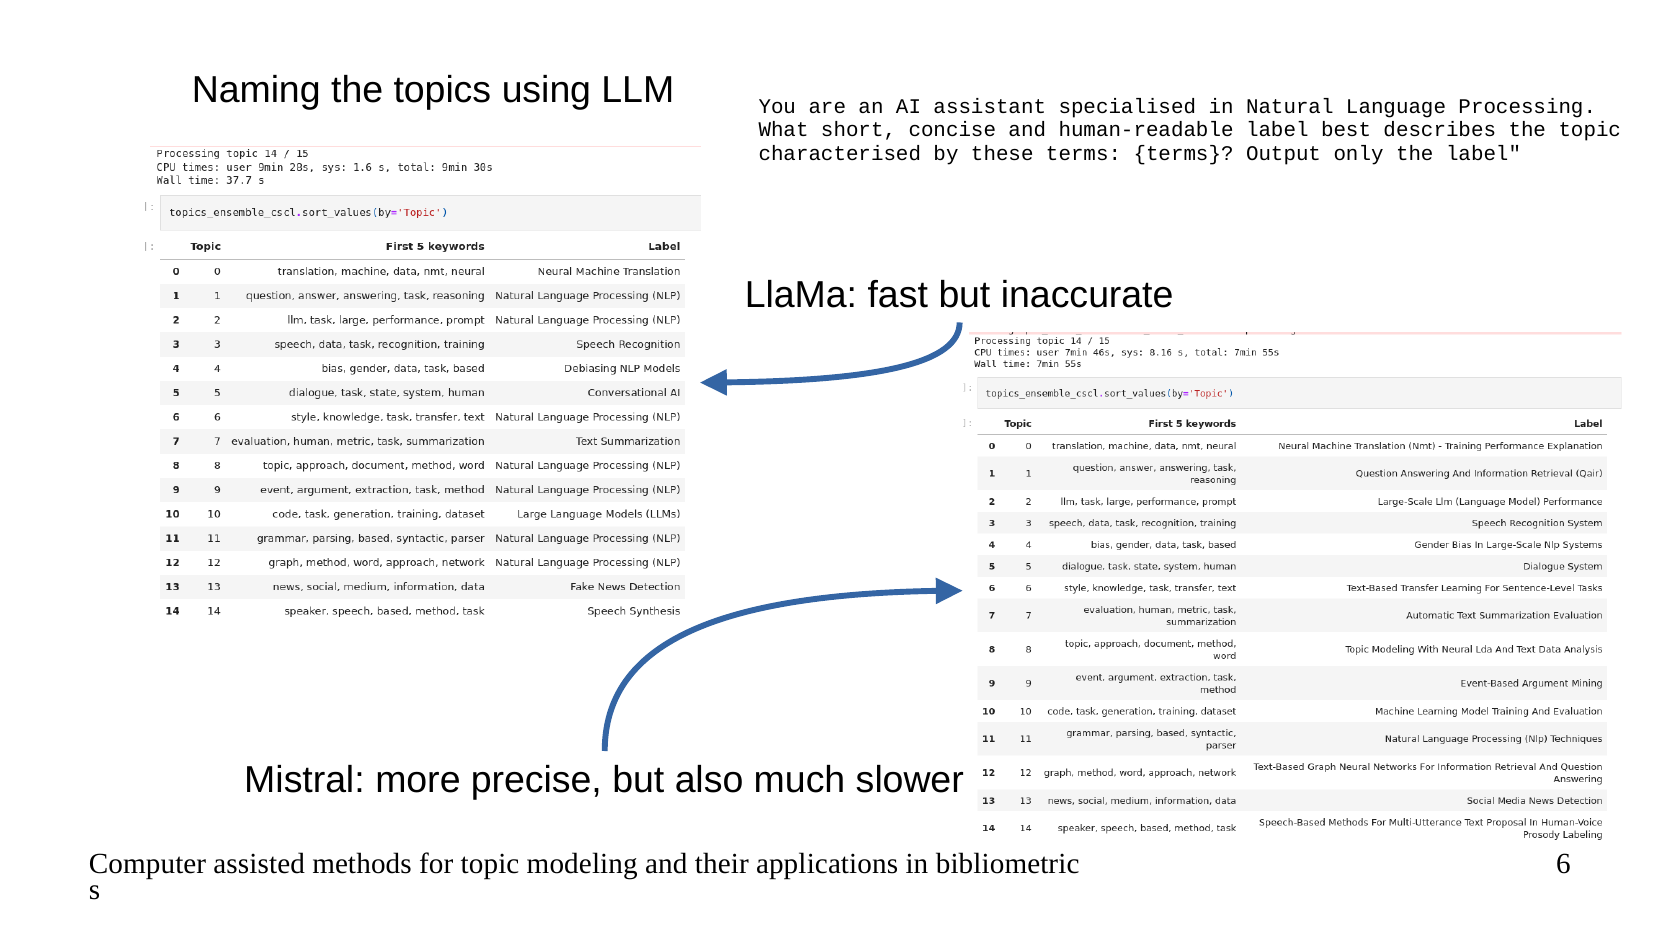

Naming the topics using LLM
You are an AI assistant specialised in Natural Language Processing.
What short, concise and human-readable label best describes the topic
characterised by these terms: {terms}? Output only the label"
LlaMa: fast but inaccurate
Mistral: more precise, but also much slower
Computer assisted methods for topic modeling and their applications in bibliometrics
6